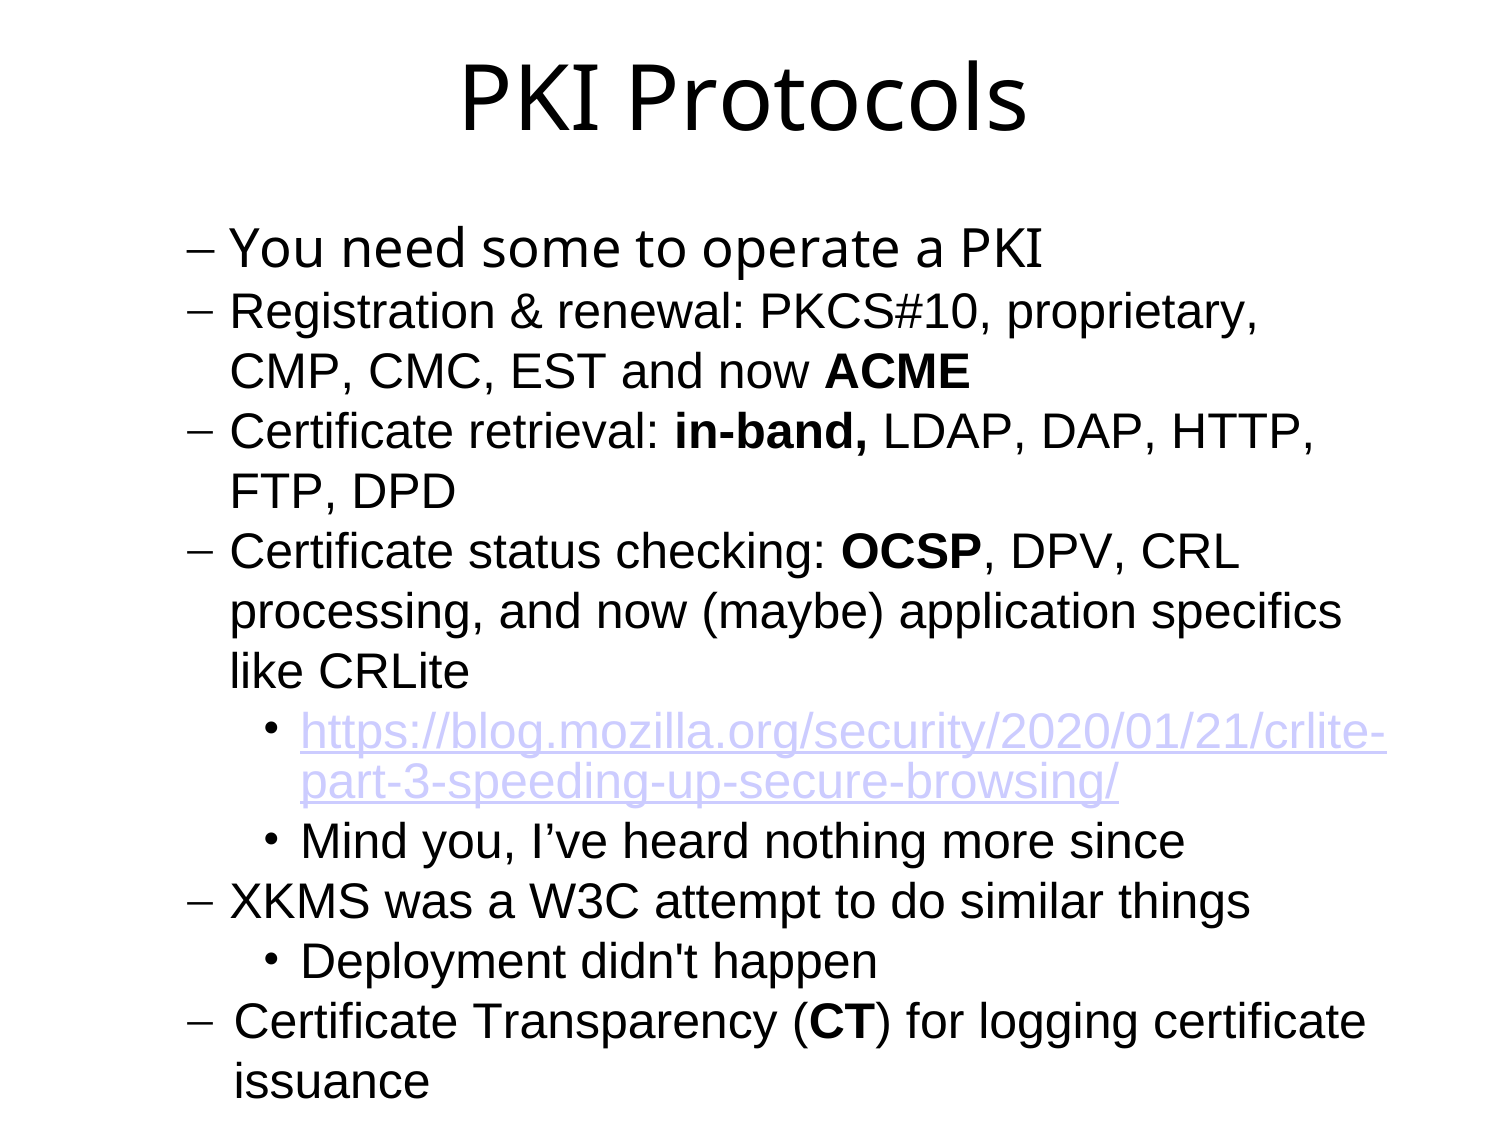

PKI Protocols
You need some to operate a PKI
Registration & renewal: PKCS#10, proprietary, CMP, CMC, EST and now ACME
Certificate retrieval: in-band, LDAP, DAP, HTTP, FTP, DPD
Certificate status checking: OCSP, DPV, CRL processing, and now (maybe) application specifics like CRLite
https://blog.mozilla.org/security/2020/01/21/crlite-part-3-speeding-up-secure-browsing/
Mind you, I’ve heard nothing more since
XKMS was a W3C attempt to do similar things
Deployment didn't happen
Certificate Transparency (CT) for logging certificate issuance